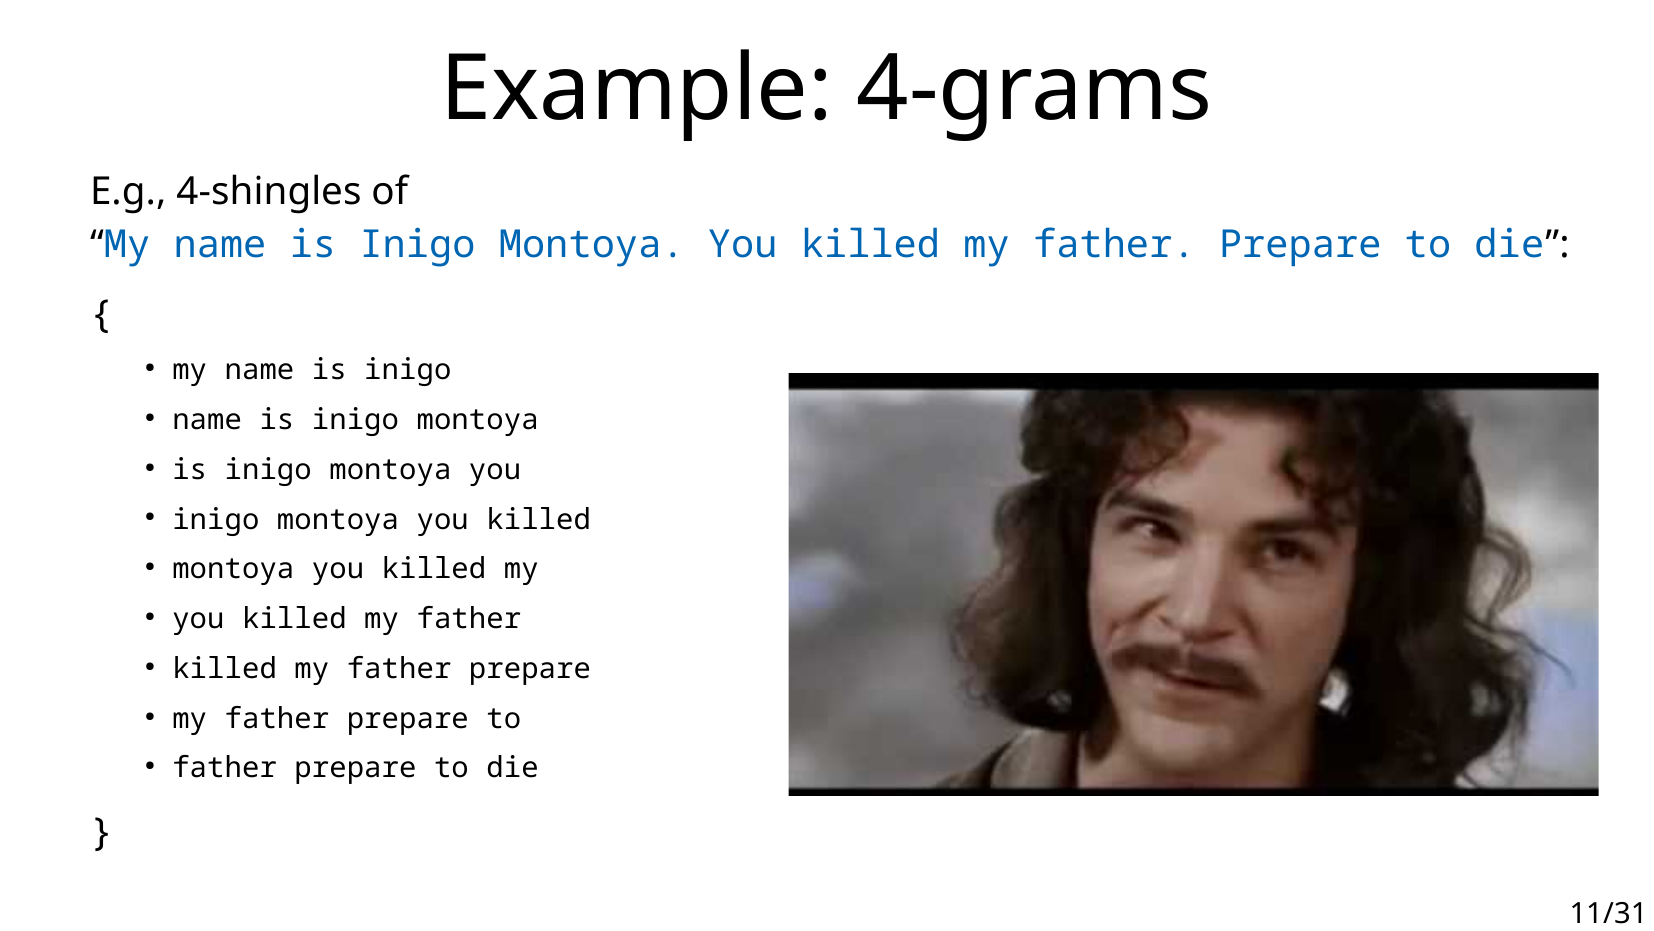

# Example: 4-grams
E.g., 4-shingles of
“My name is Inigo Montoya. You killed my father. Prepare to die”:
{
my name is inigo
name is inigo montoya
is inigo montoya you
inigo montoya you killed
montoya you killed my
you killed my father
killed my father prepare
my father prepare to
father prepare to die
}
11